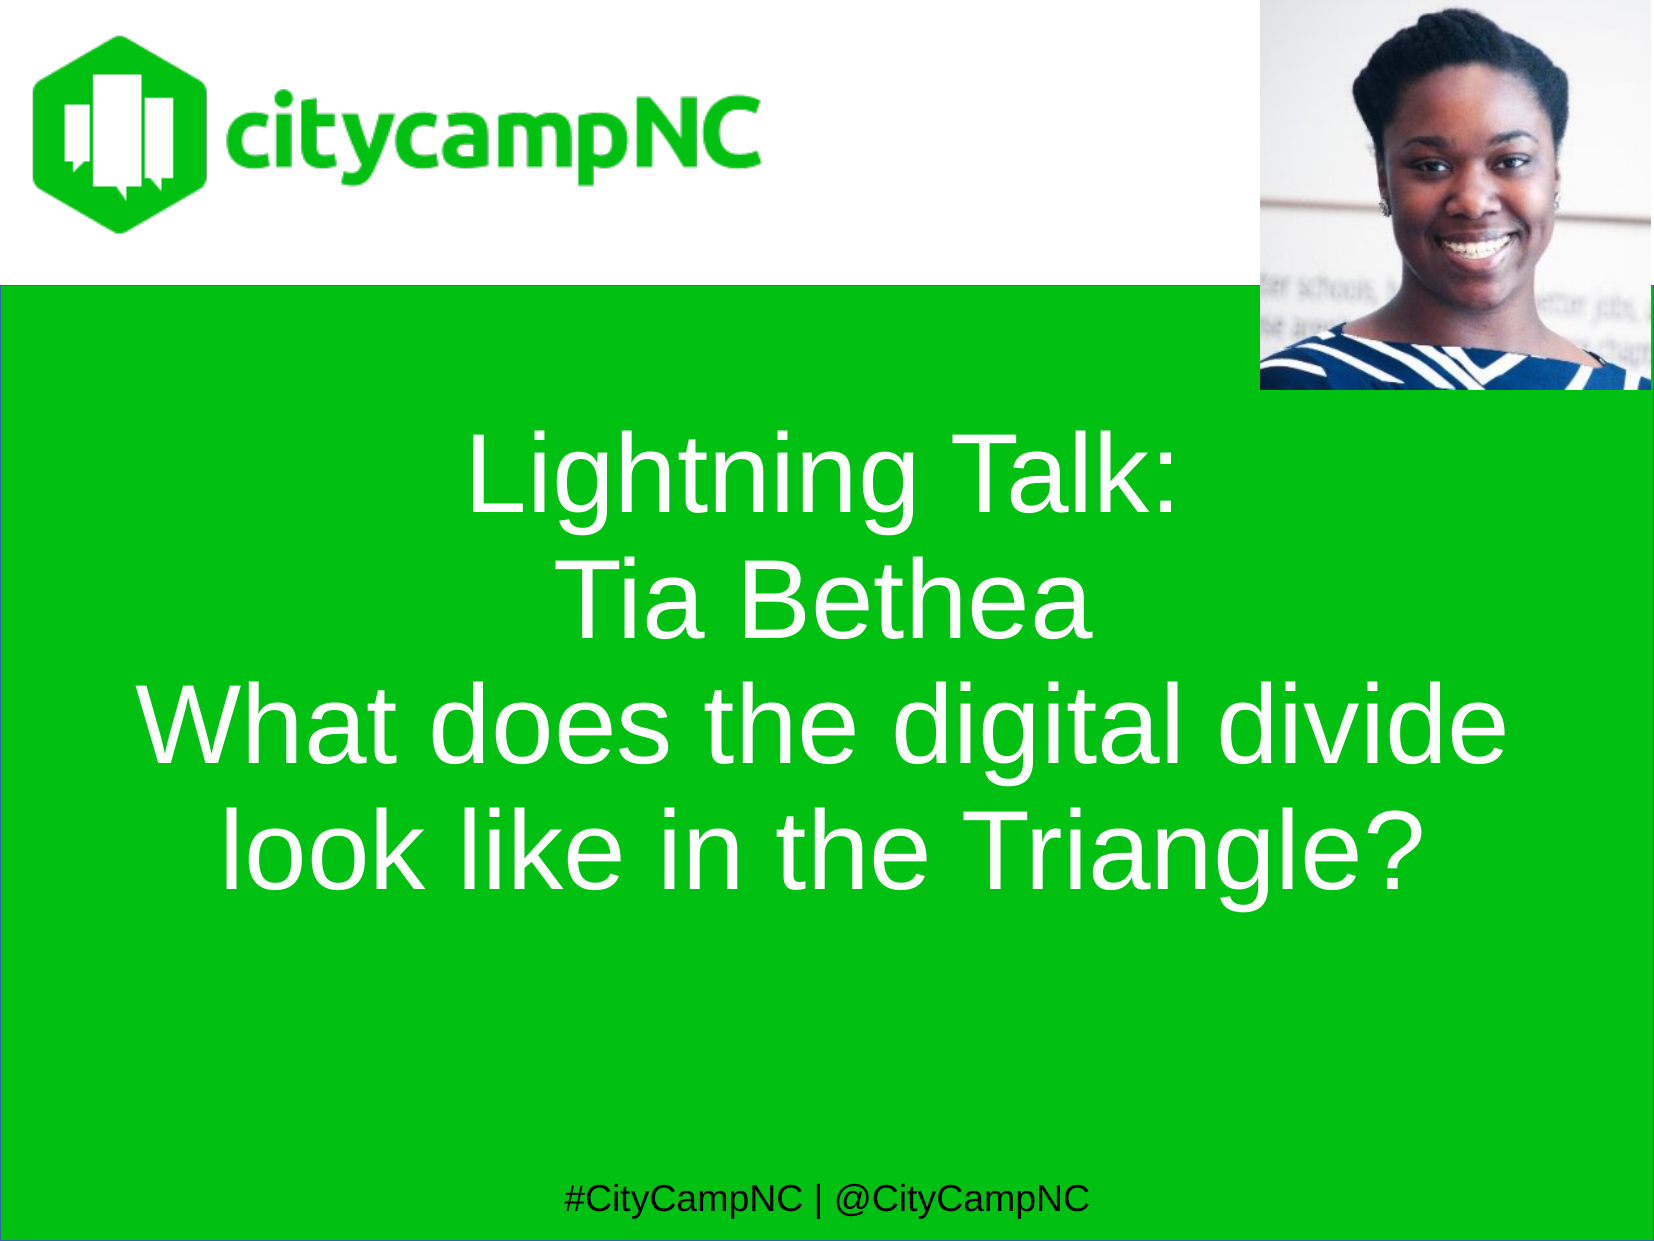

# Lightning Talk:
Tia Bethea
What does the digital divide look like in the Triangle?